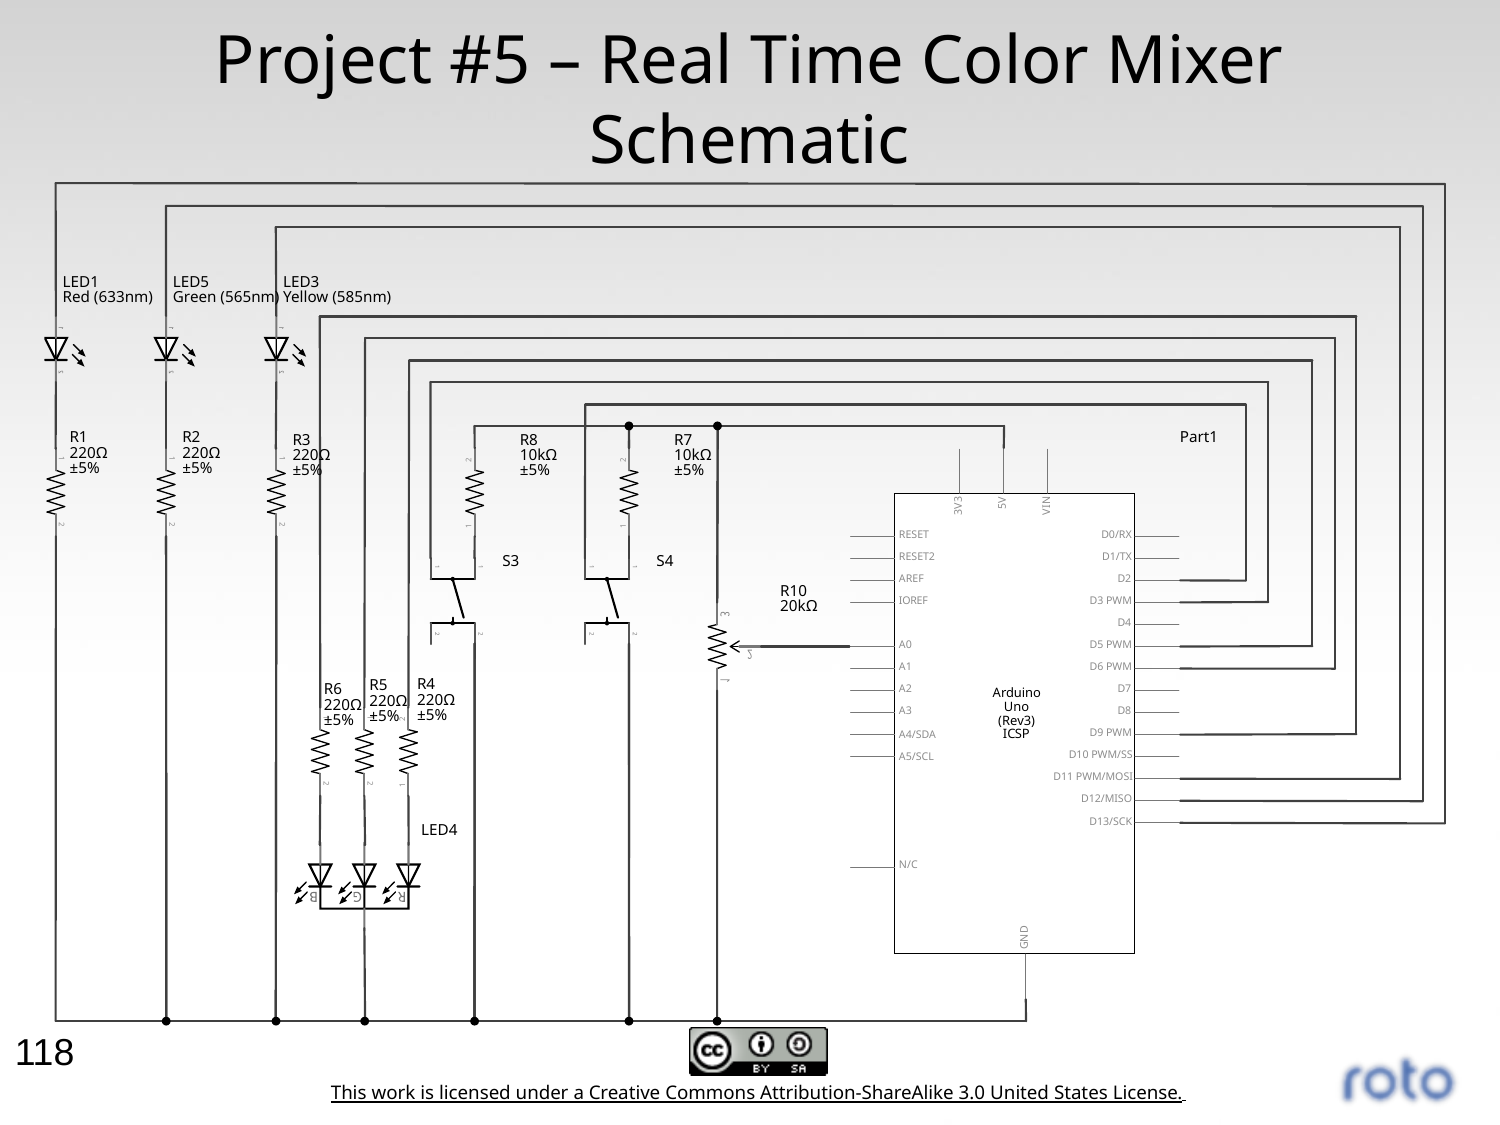

# Project #5 – Real Time Color Mixer Schematic